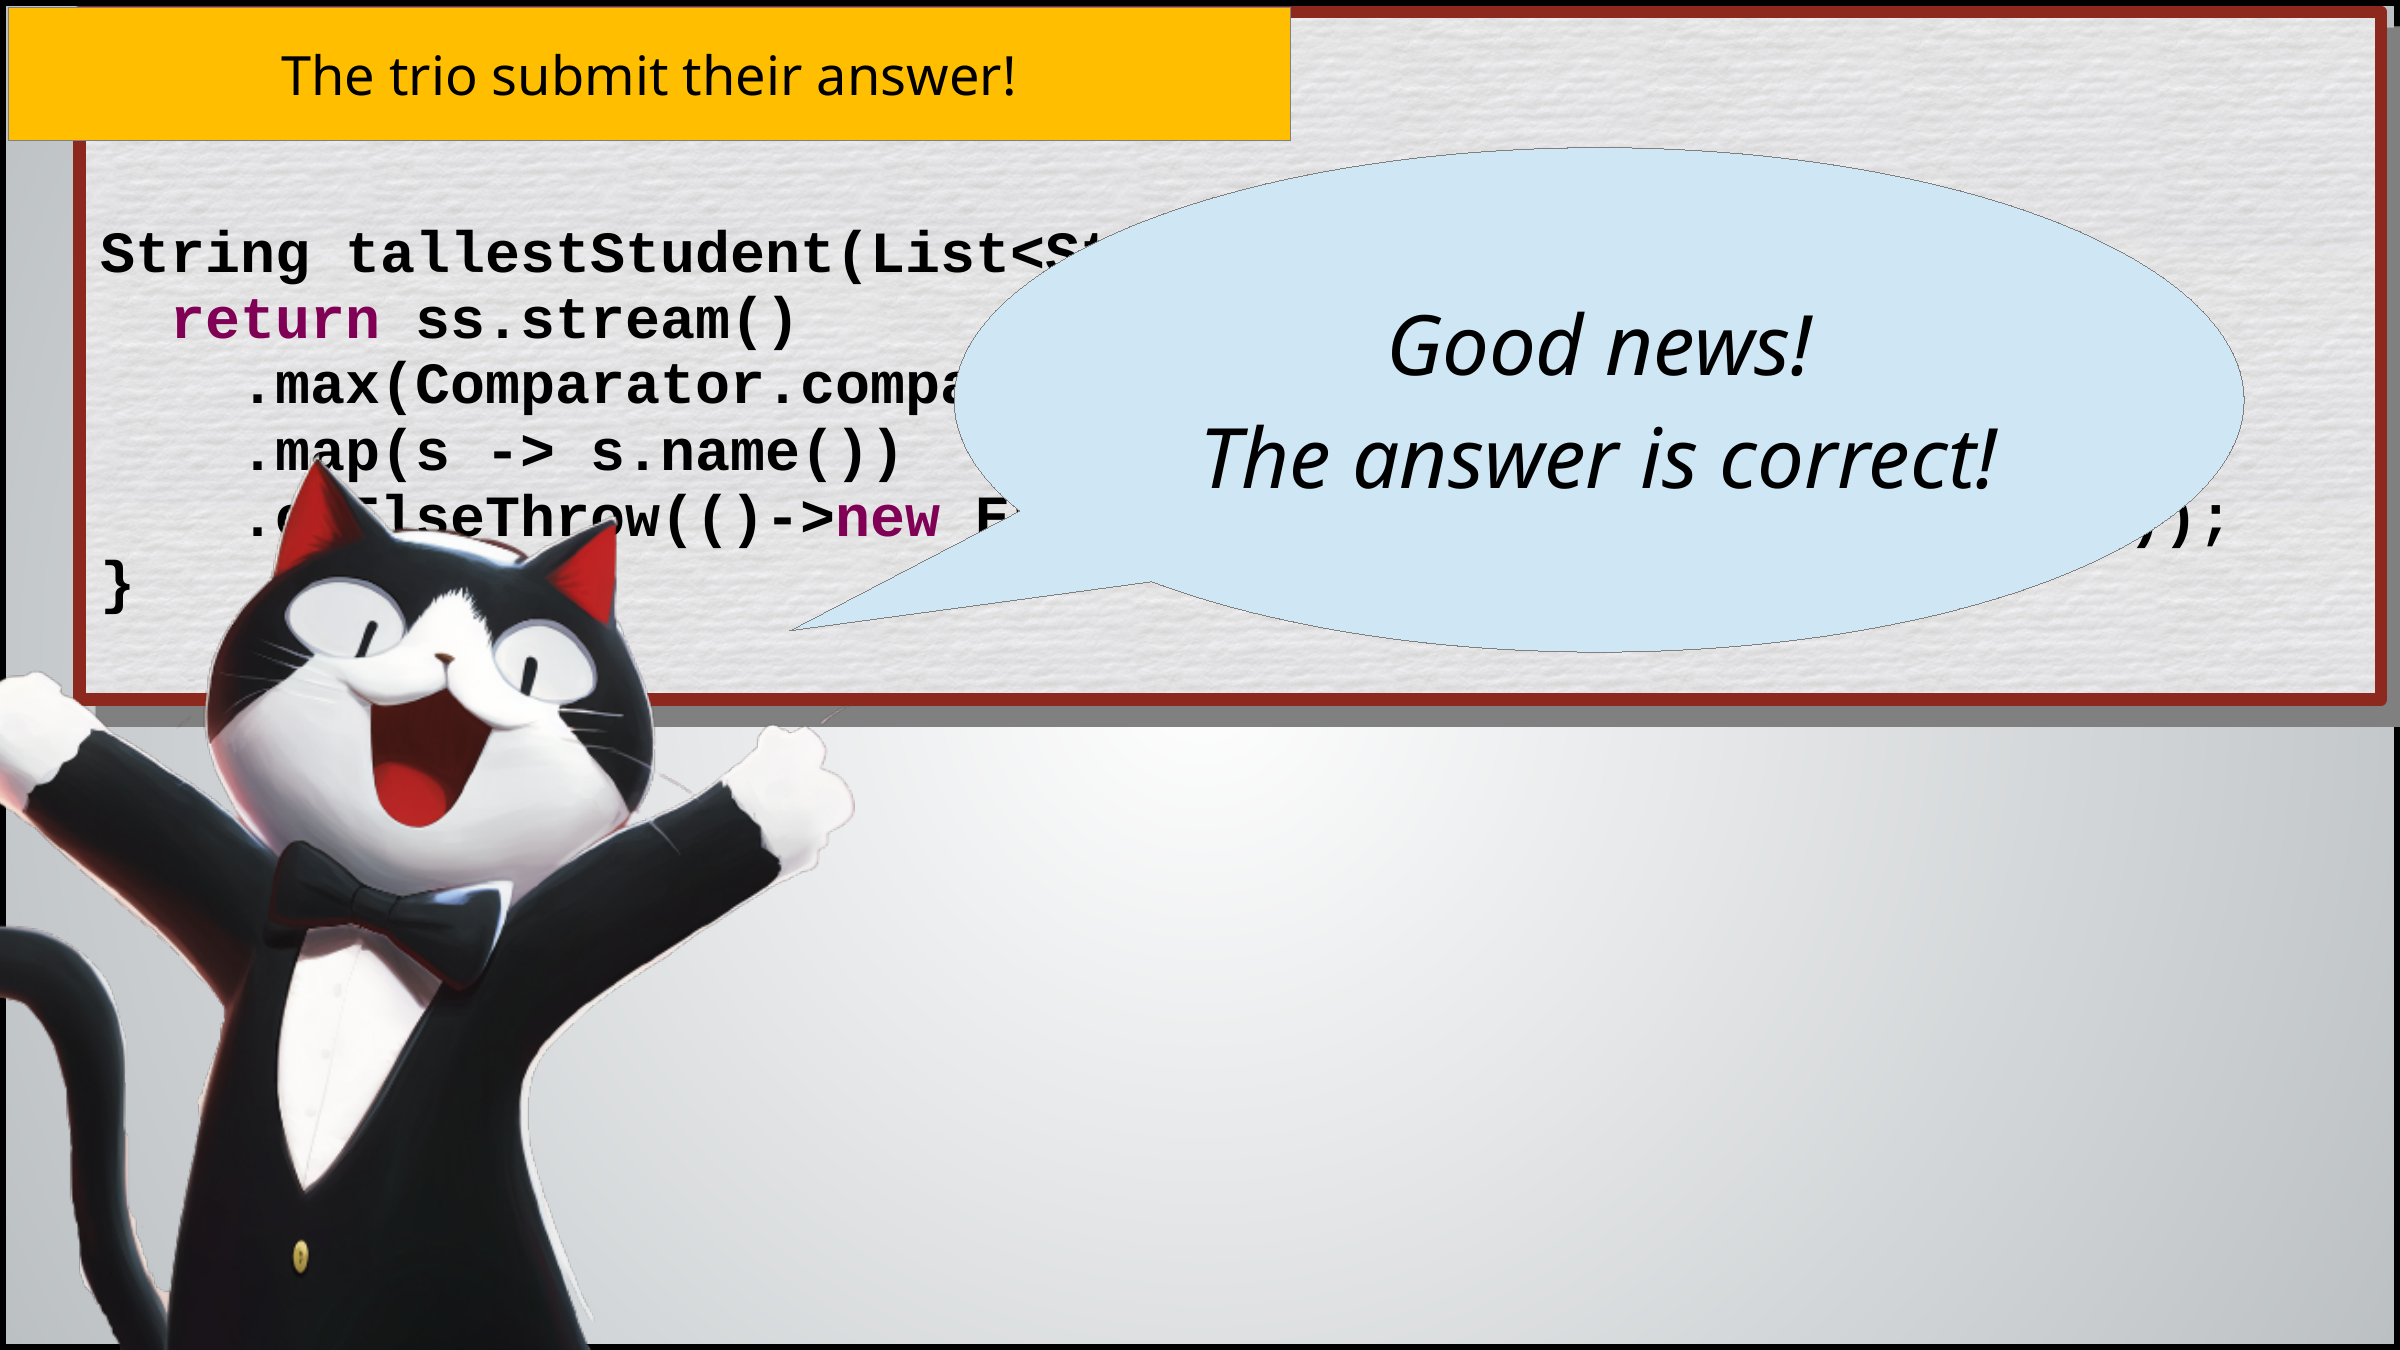

The trio submit their answer!
String tallestStudent(List<Student> ss){
 return ss.stream()
 .max(Comparator.comparingDouble(s -> s.height()))
 .map(s -> s.name())
 .orElseThrow(()->new Error("Empty student list provided"));
}
Good news!
The answer is correct!